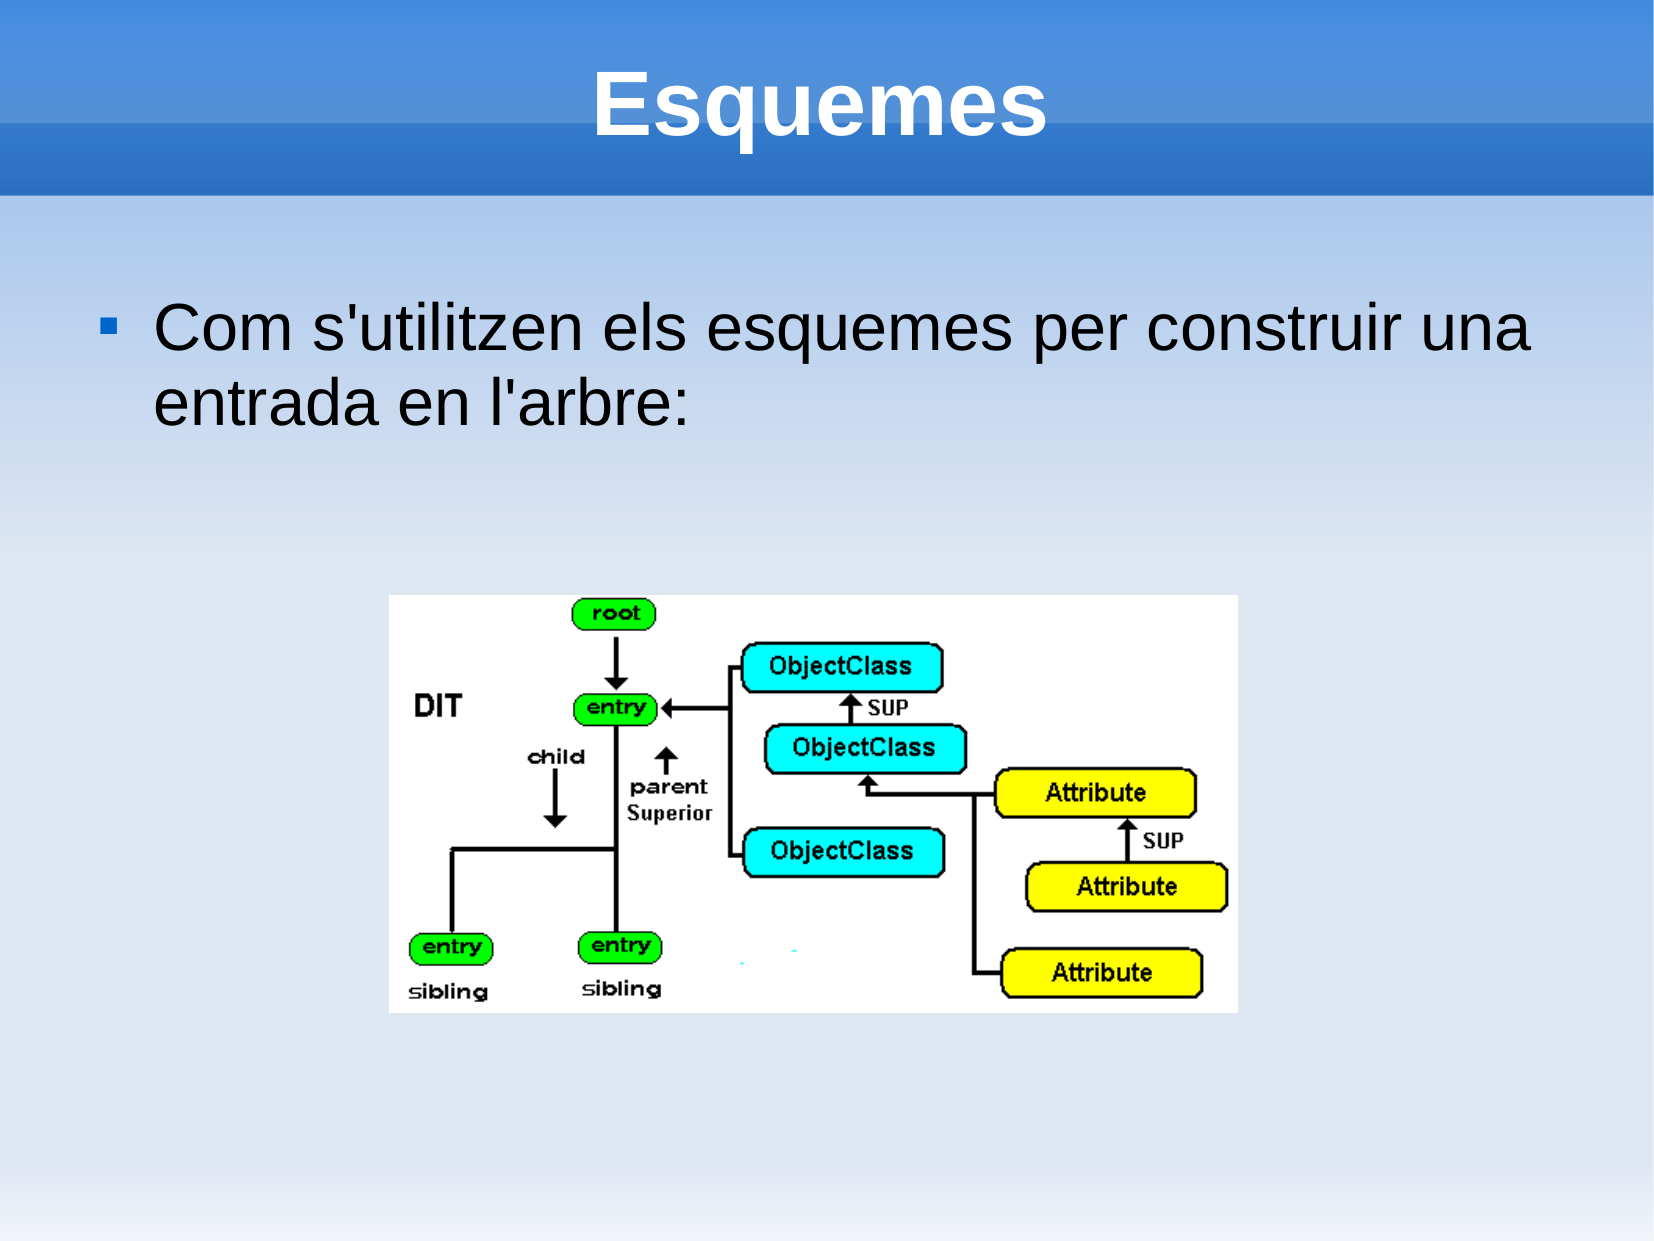

# Esquemes
Com s'utilitzen els esquemes per construir una entrada en l'arbre: